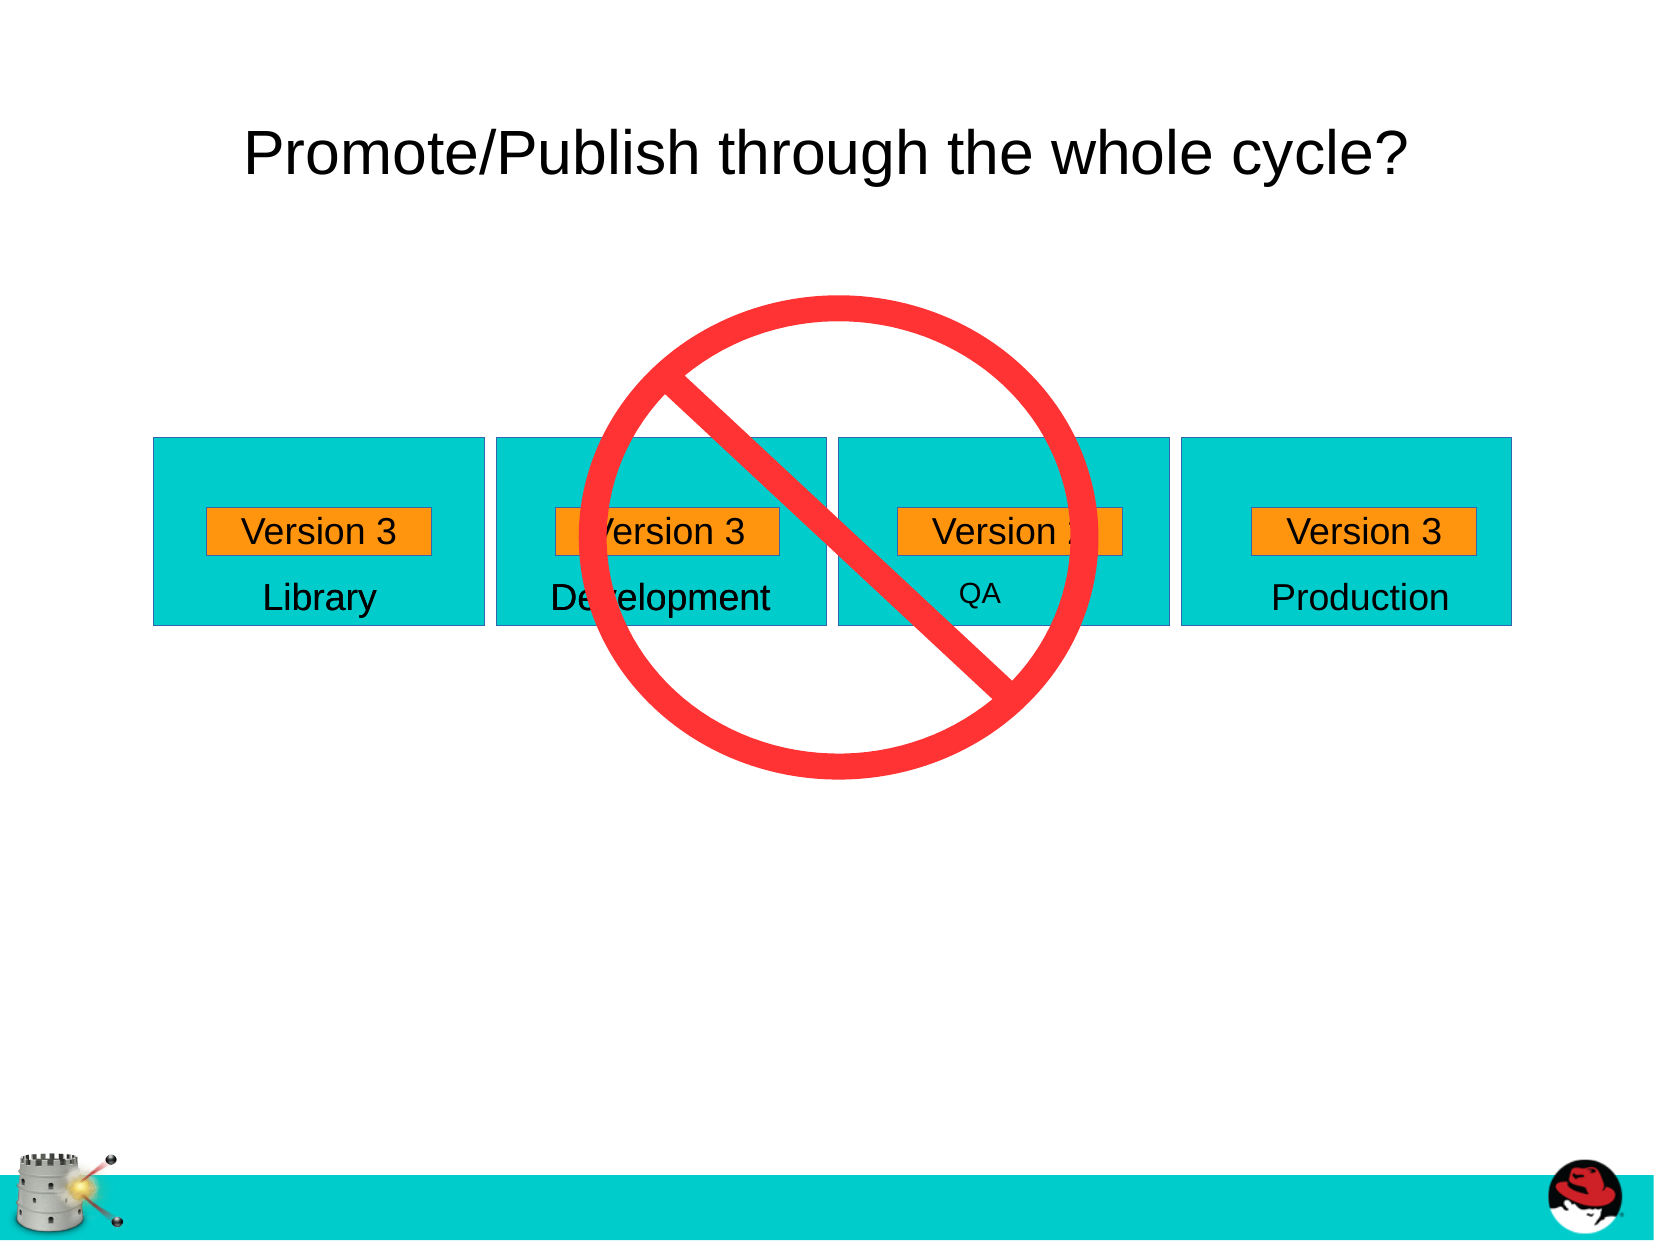

# Promote/Publish through the whole cycle?
Version 3
Version 3
Version 2
Version 3
Library
Library
Development
Development
Development
Development
 QA
Production